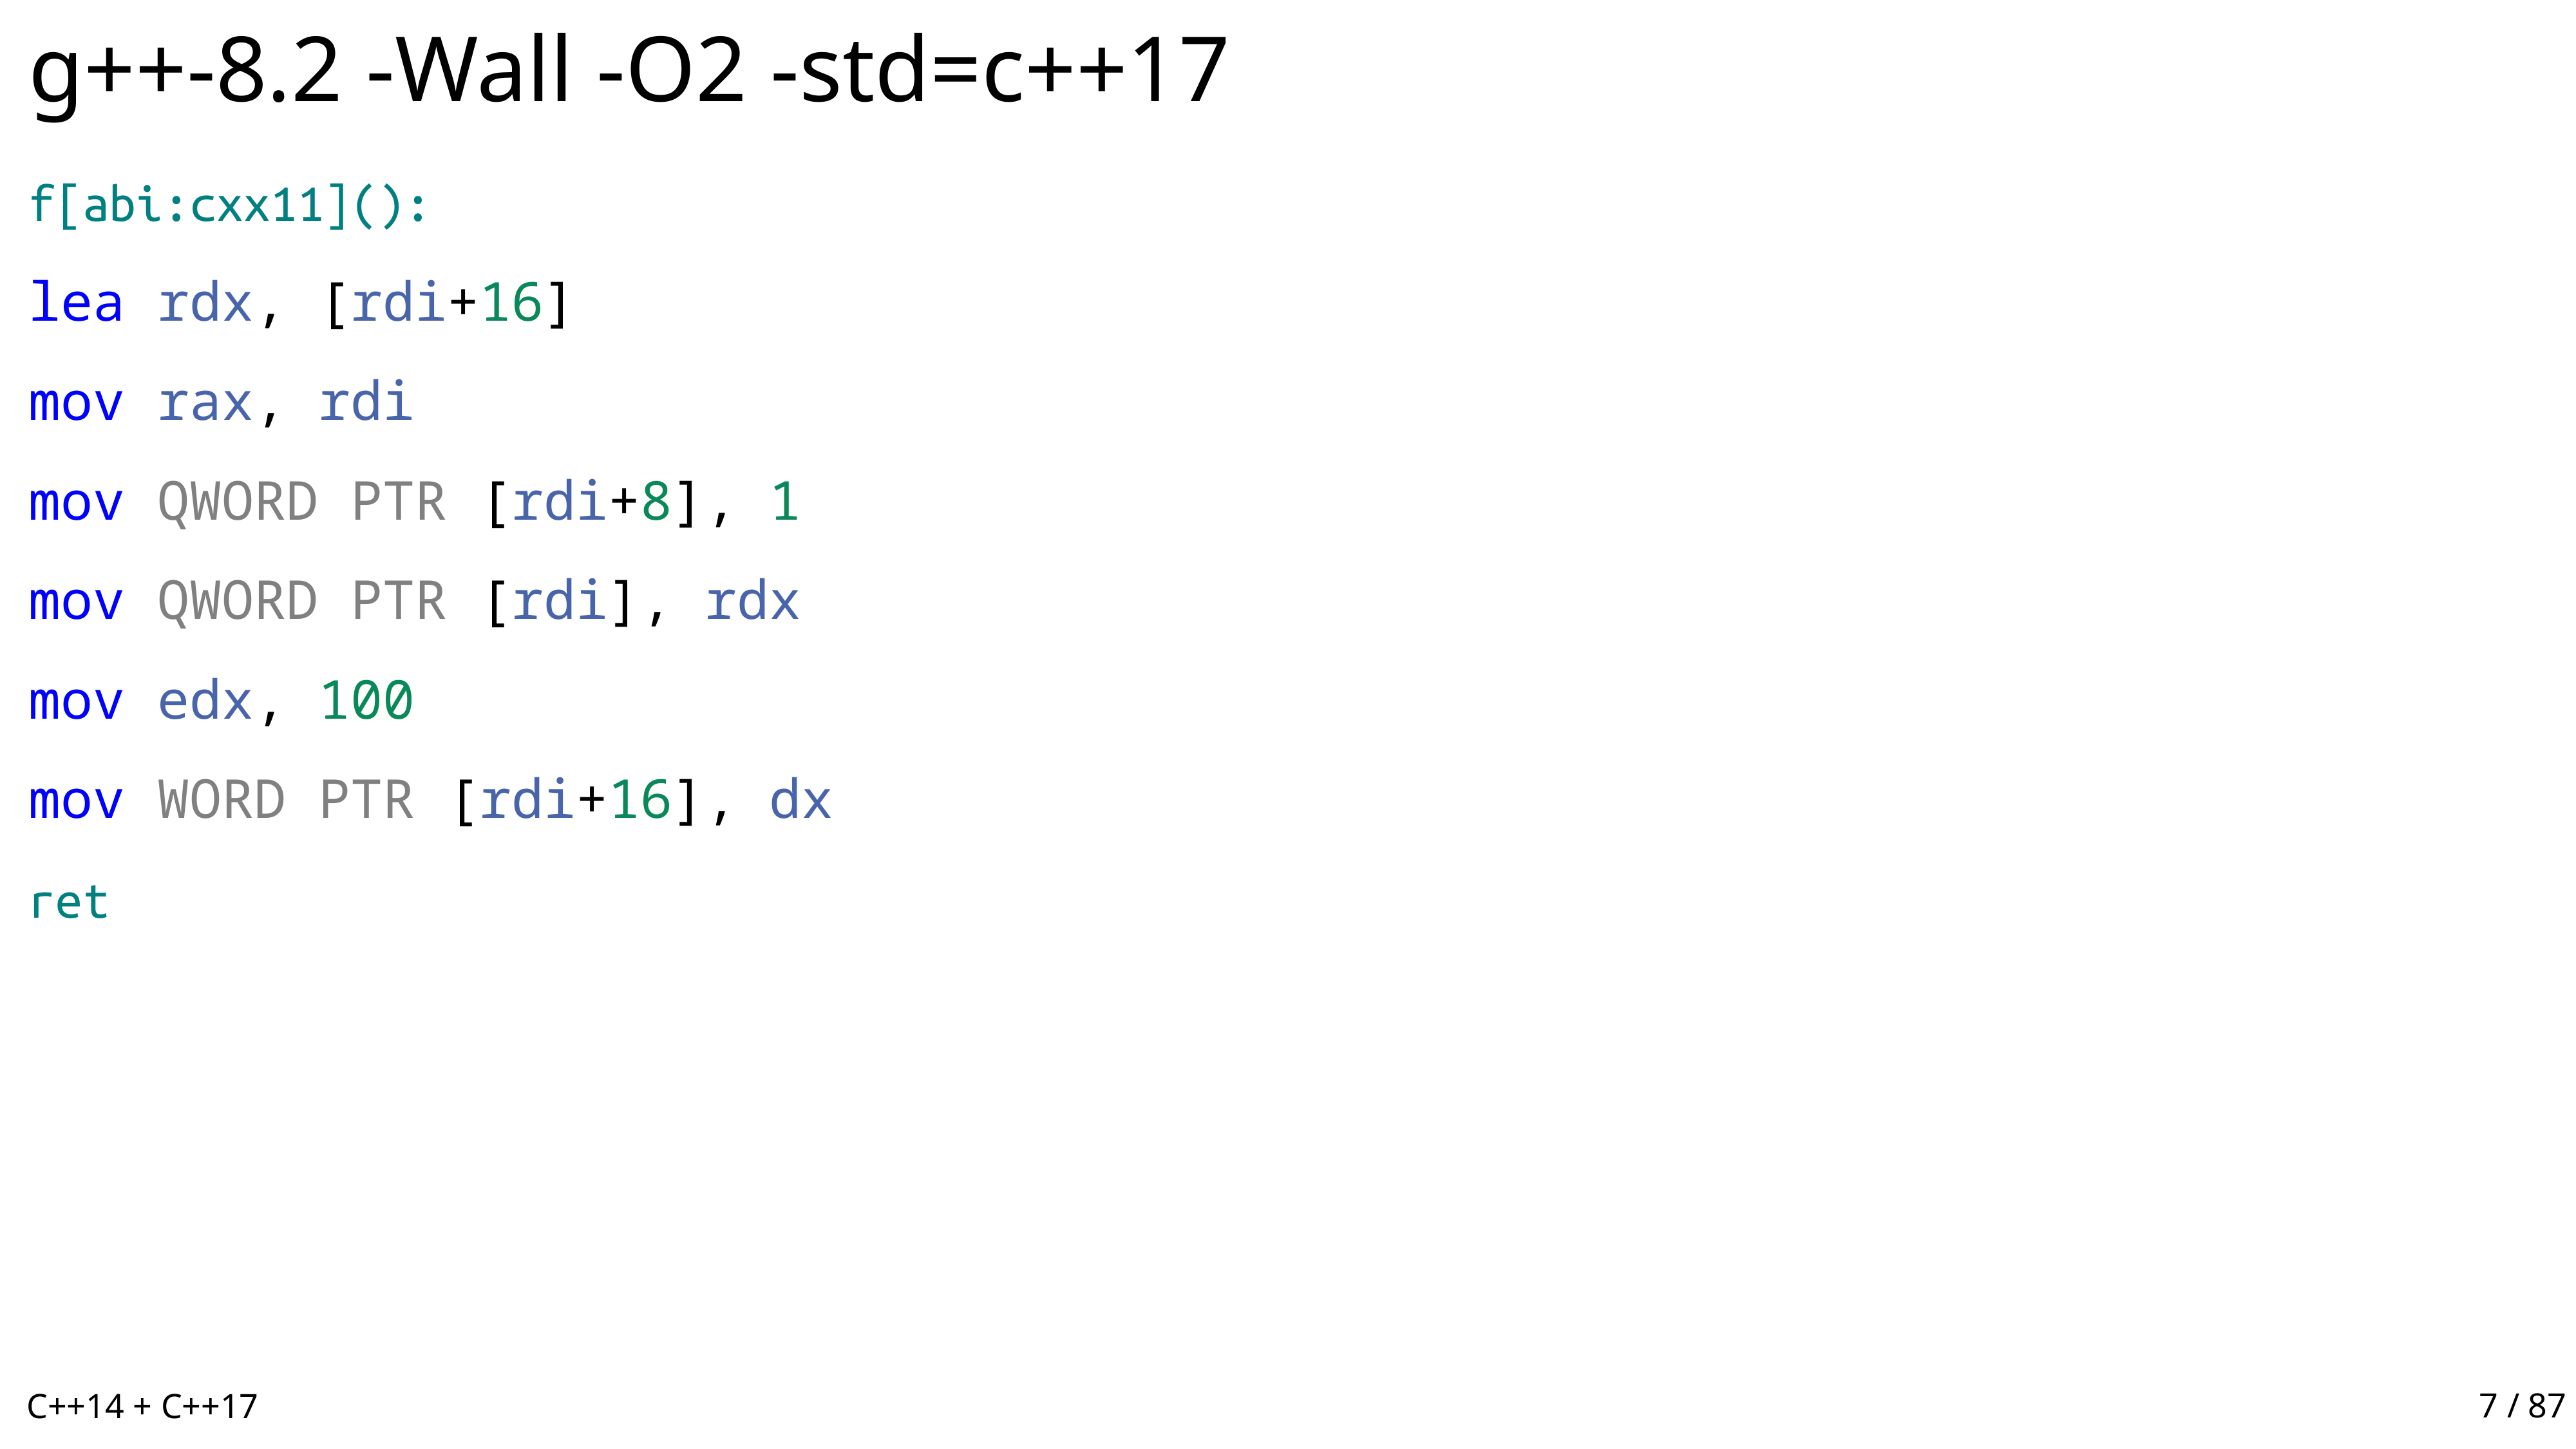

# g++-8.2 -Wall -O2 -std=c++17
f[abi:cxx11]():
lea rdx, [rdi+16]
mov rax, rdi
mov QWORD PTR [rdi+8], 1
mov QWORD PTR [rdi], rdx
mov edx, 100
mov WORD PTR [rdi+16], dx
ret
C++14 + C++17